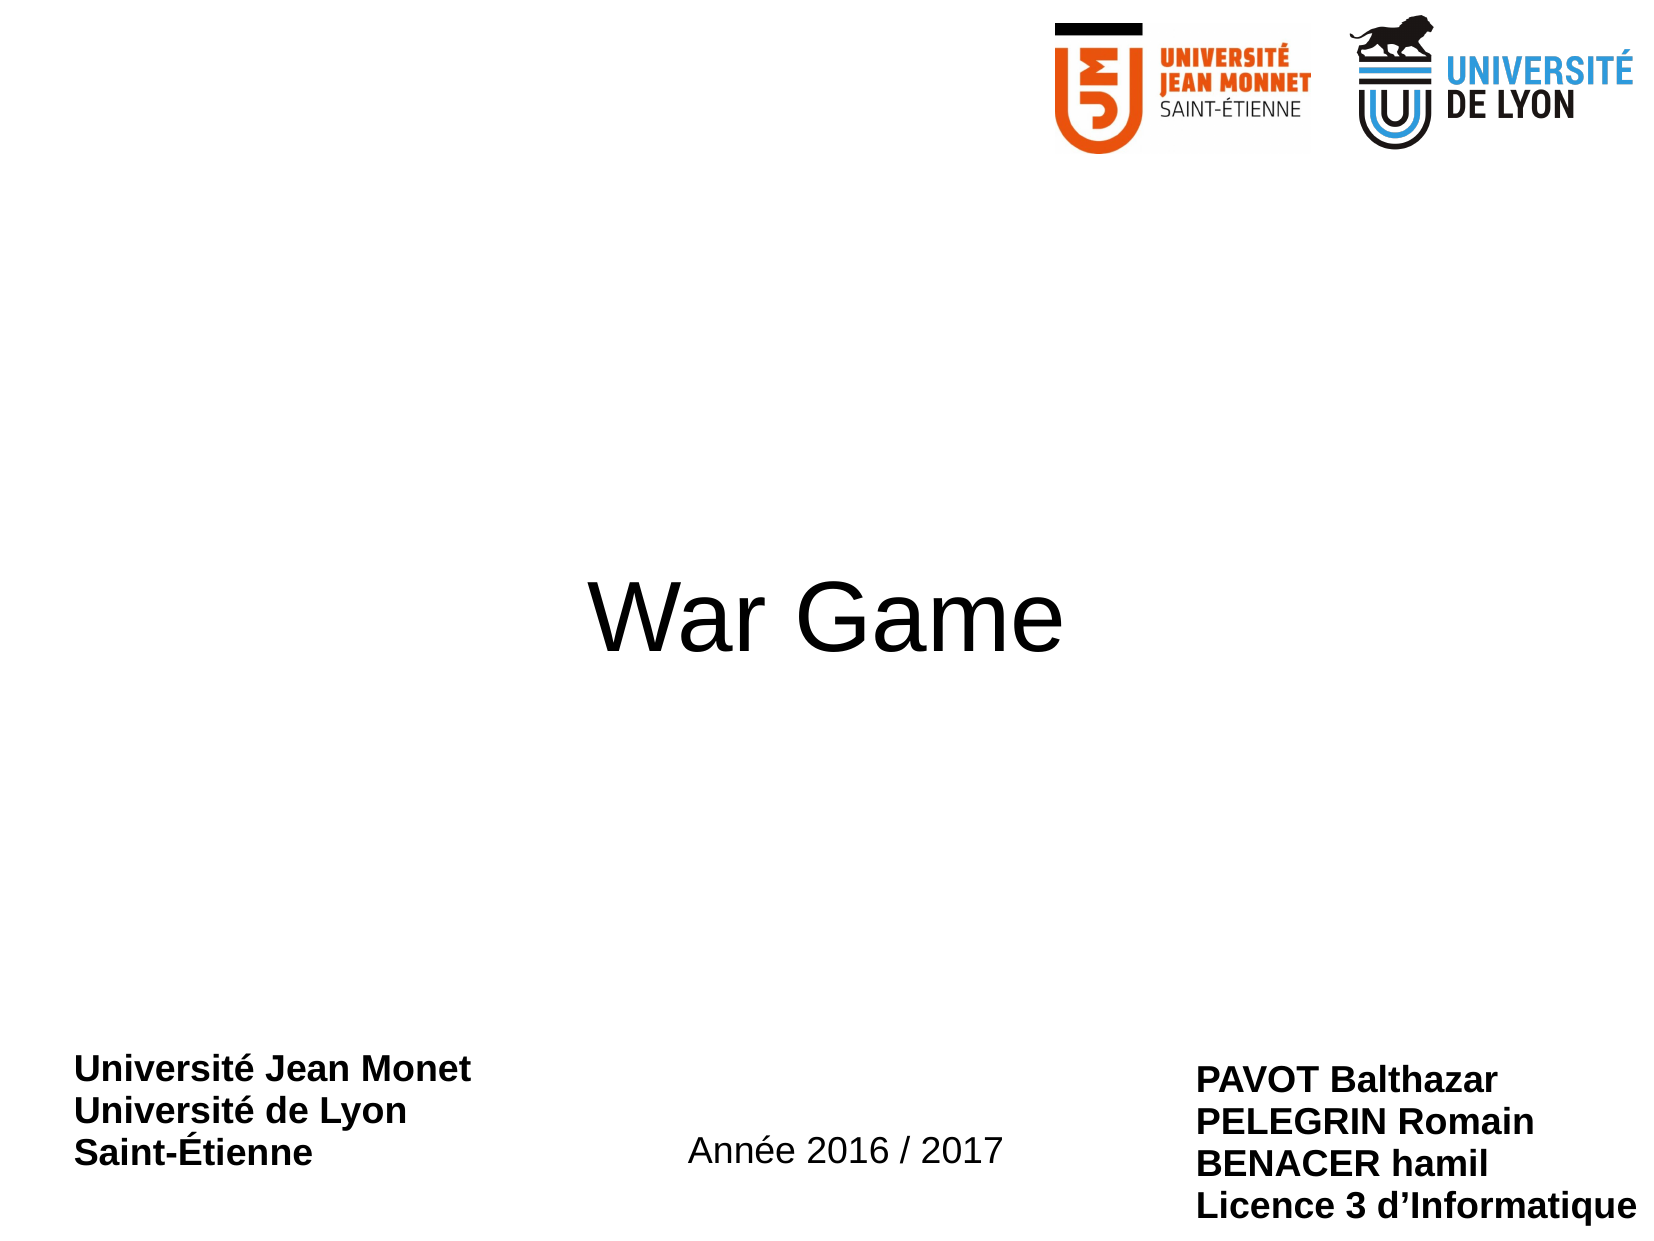

War Game
Université Jean Monet
Université de Lyon
Saint-Étienne
PAVOT Balthazar
PELEGRIN Romain
BENACER hamil
Licence 3 d’Informatique
Année 2016 / 2017